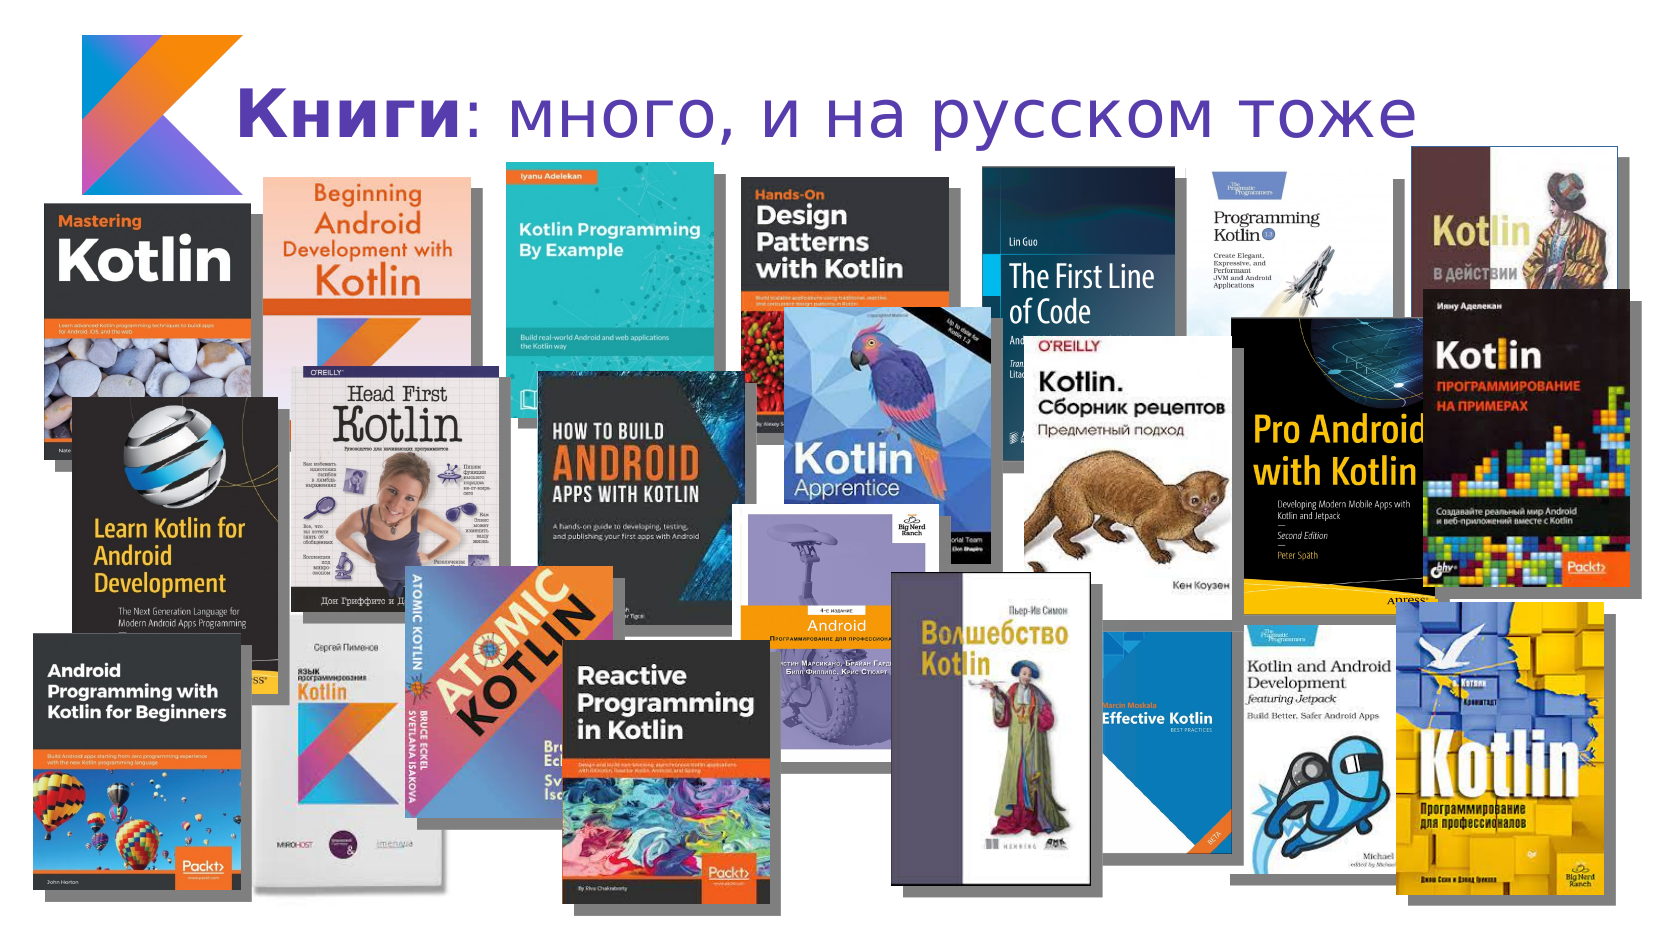

# Книги: много, и на русском тоже